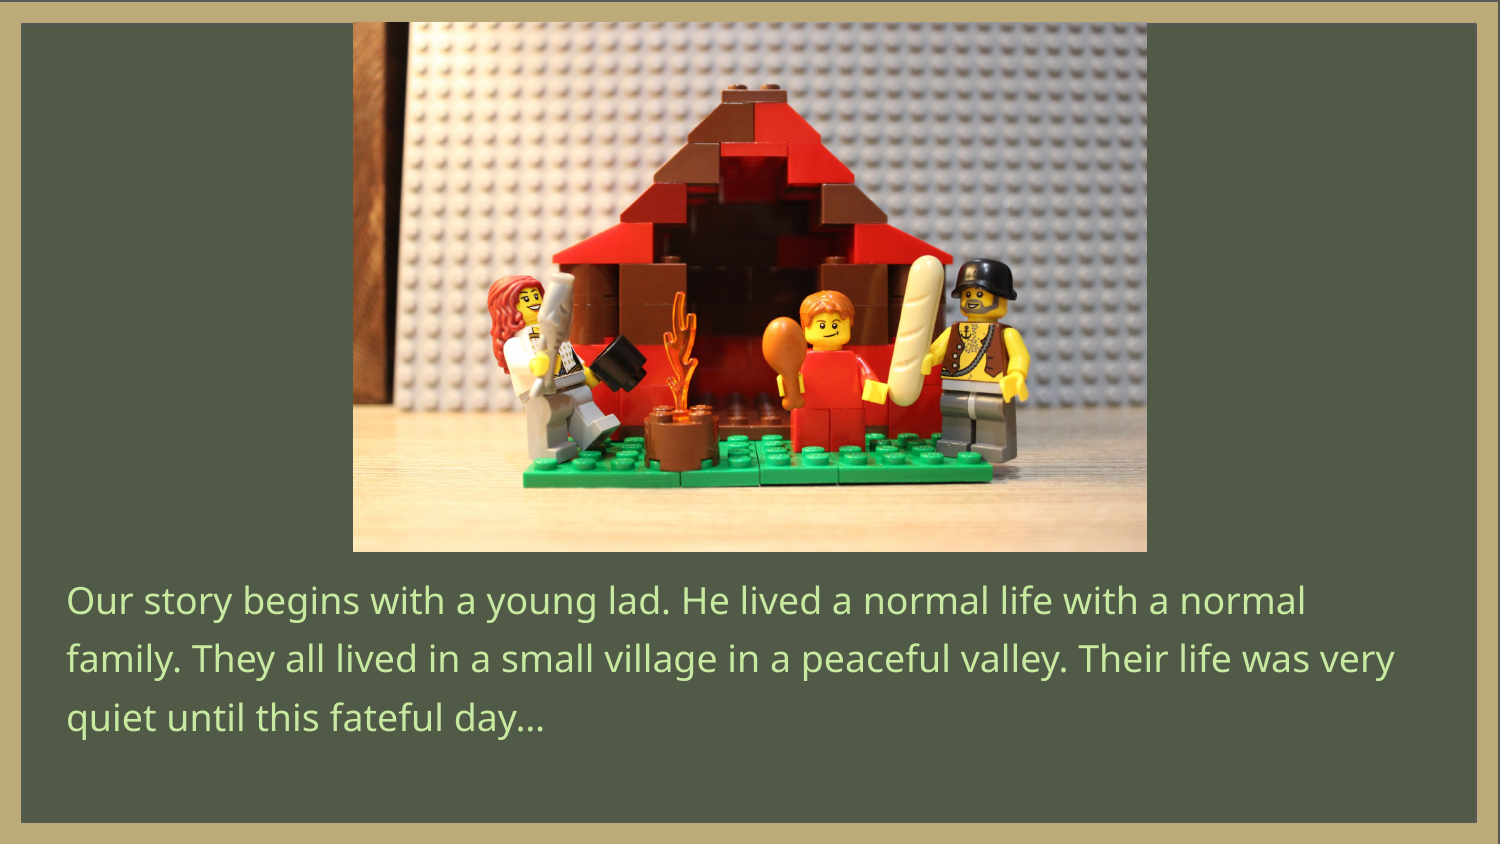

# Our story begins with a young lad. He lived a normal life with a normal family. They all lived in a small village in a peaceful valley. Their life was very quiet until this fateful day…